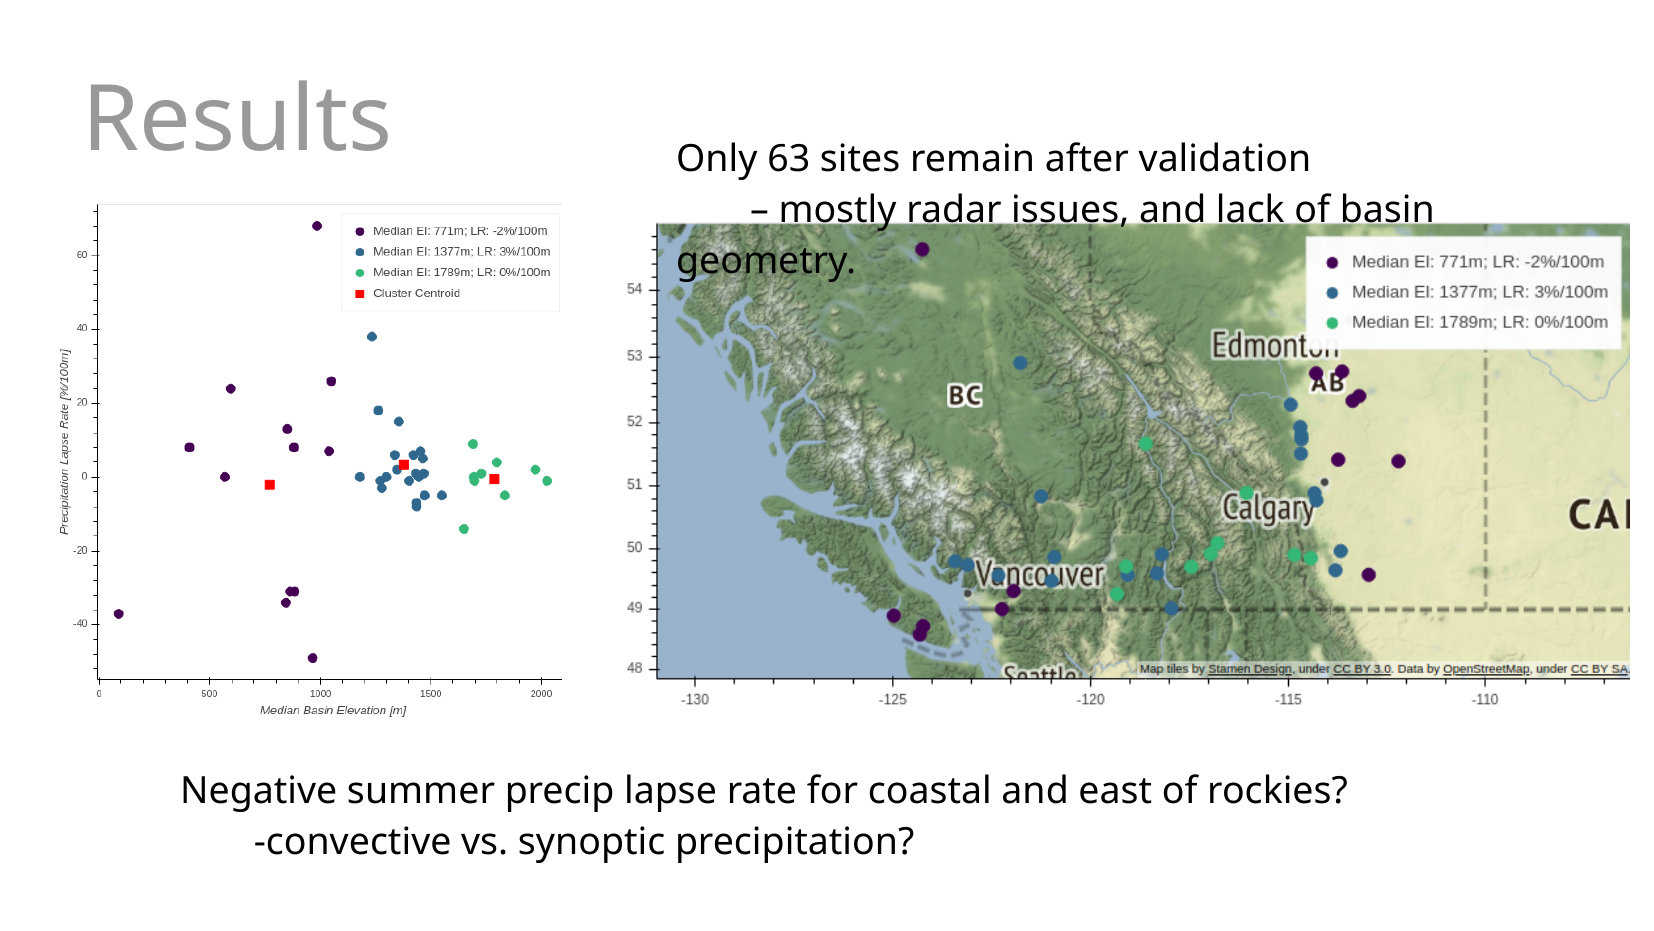

# Results
Only 63 sites remain after validation
	– mostly radar issues, and lack of basin geometry.
Negative summer precip lapse rate for coastal and east of rockies?
	-convective vs. synoptic precipitation?